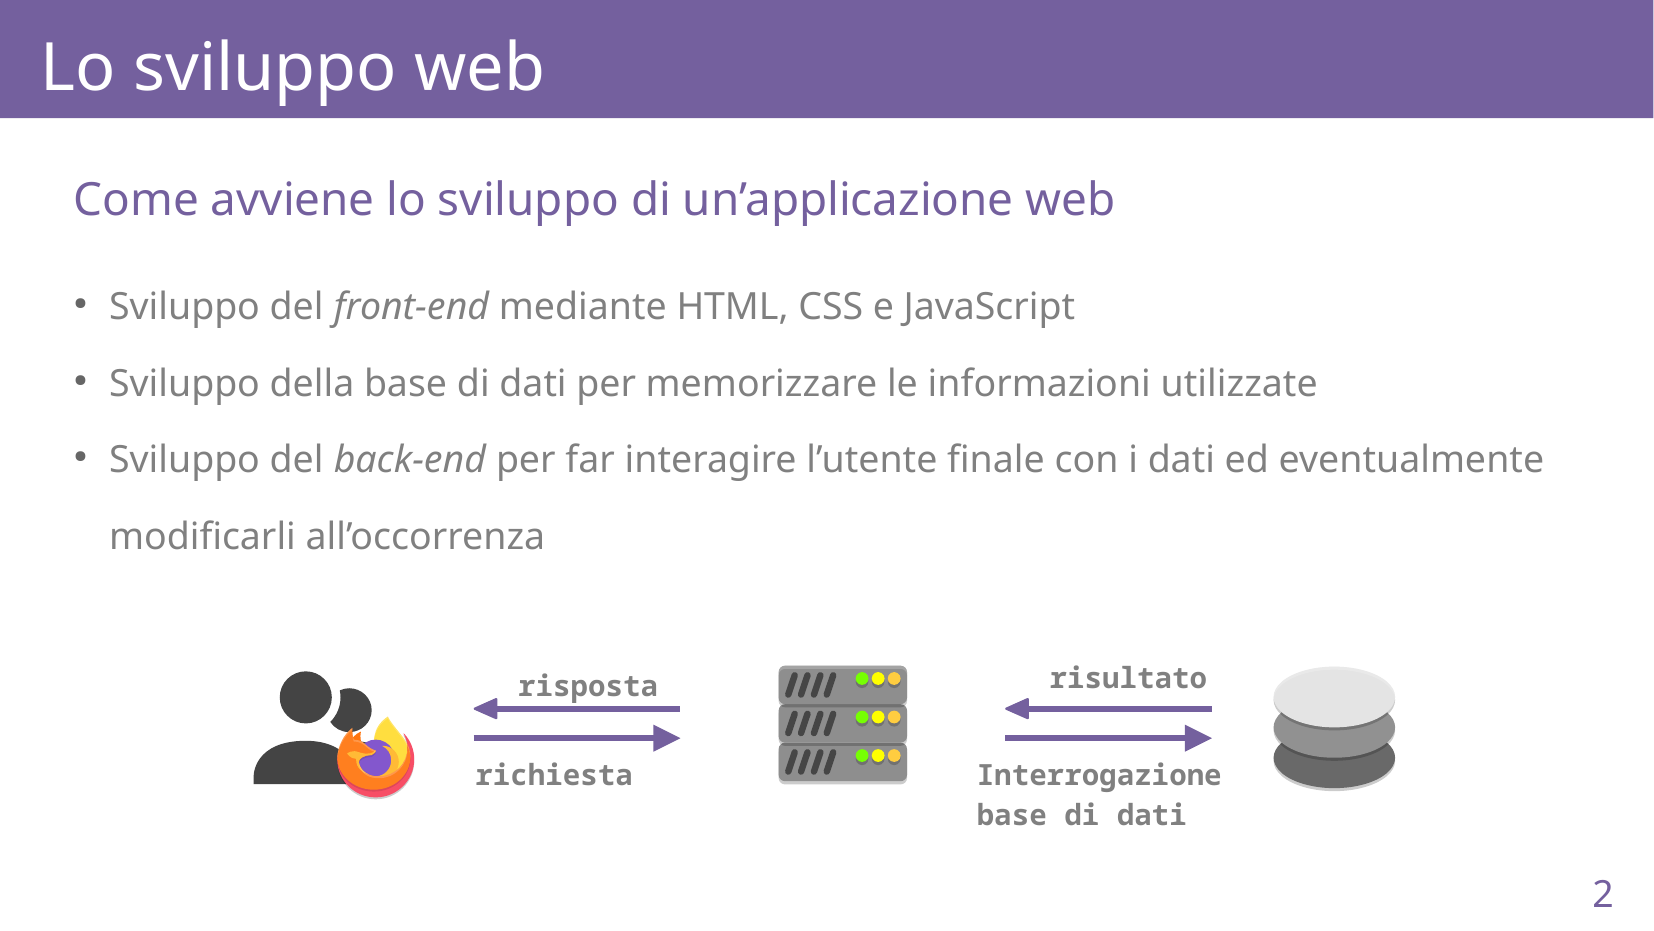

Lo sviluppo web
Come avviene lo sviluppo di un’applicazione web
Sviluppo del front-end mediante HTML, CSS e JavaScript
Sviluppo della base di dati per memorizzare le informazioni utilizzate
Sviluppo del back-end per far interagire l’utente finale con i dati ed eventualmente
modificarli all’occorrenza
risultato
risposta
richiesta
Interrogazione
base di dati